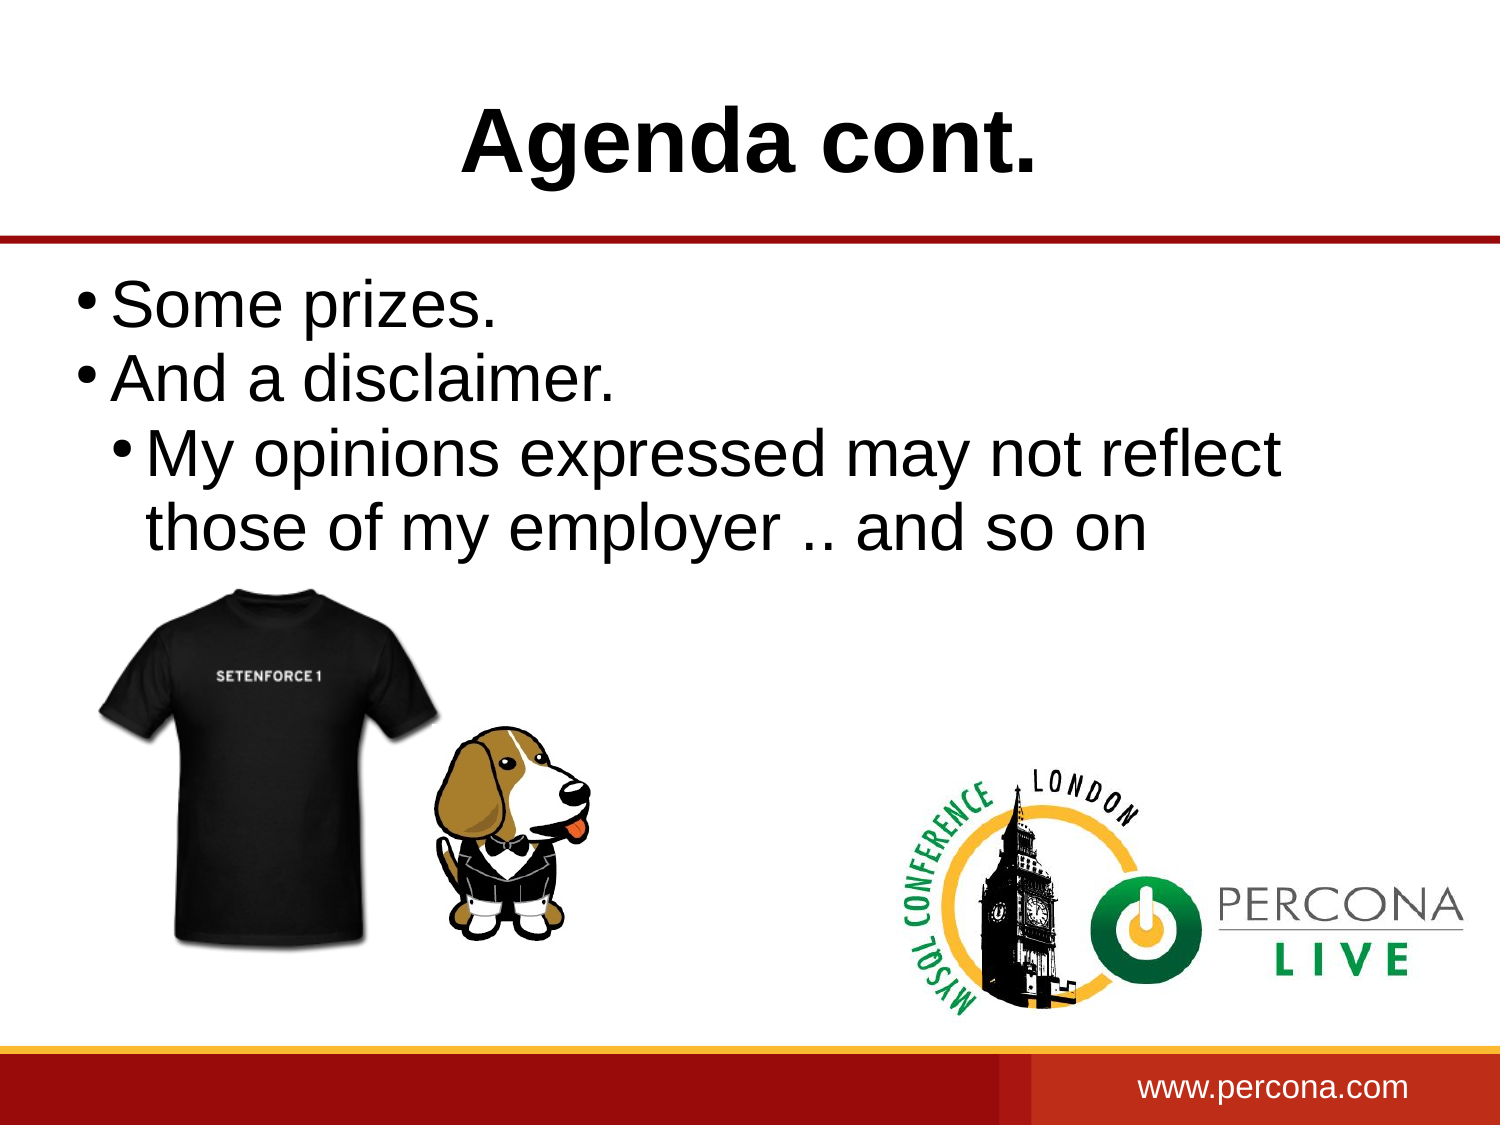

Agenda cont.
Some prizes.
And a disclaimer.
My opinions expressed may not reflect those of my employer .. and so on